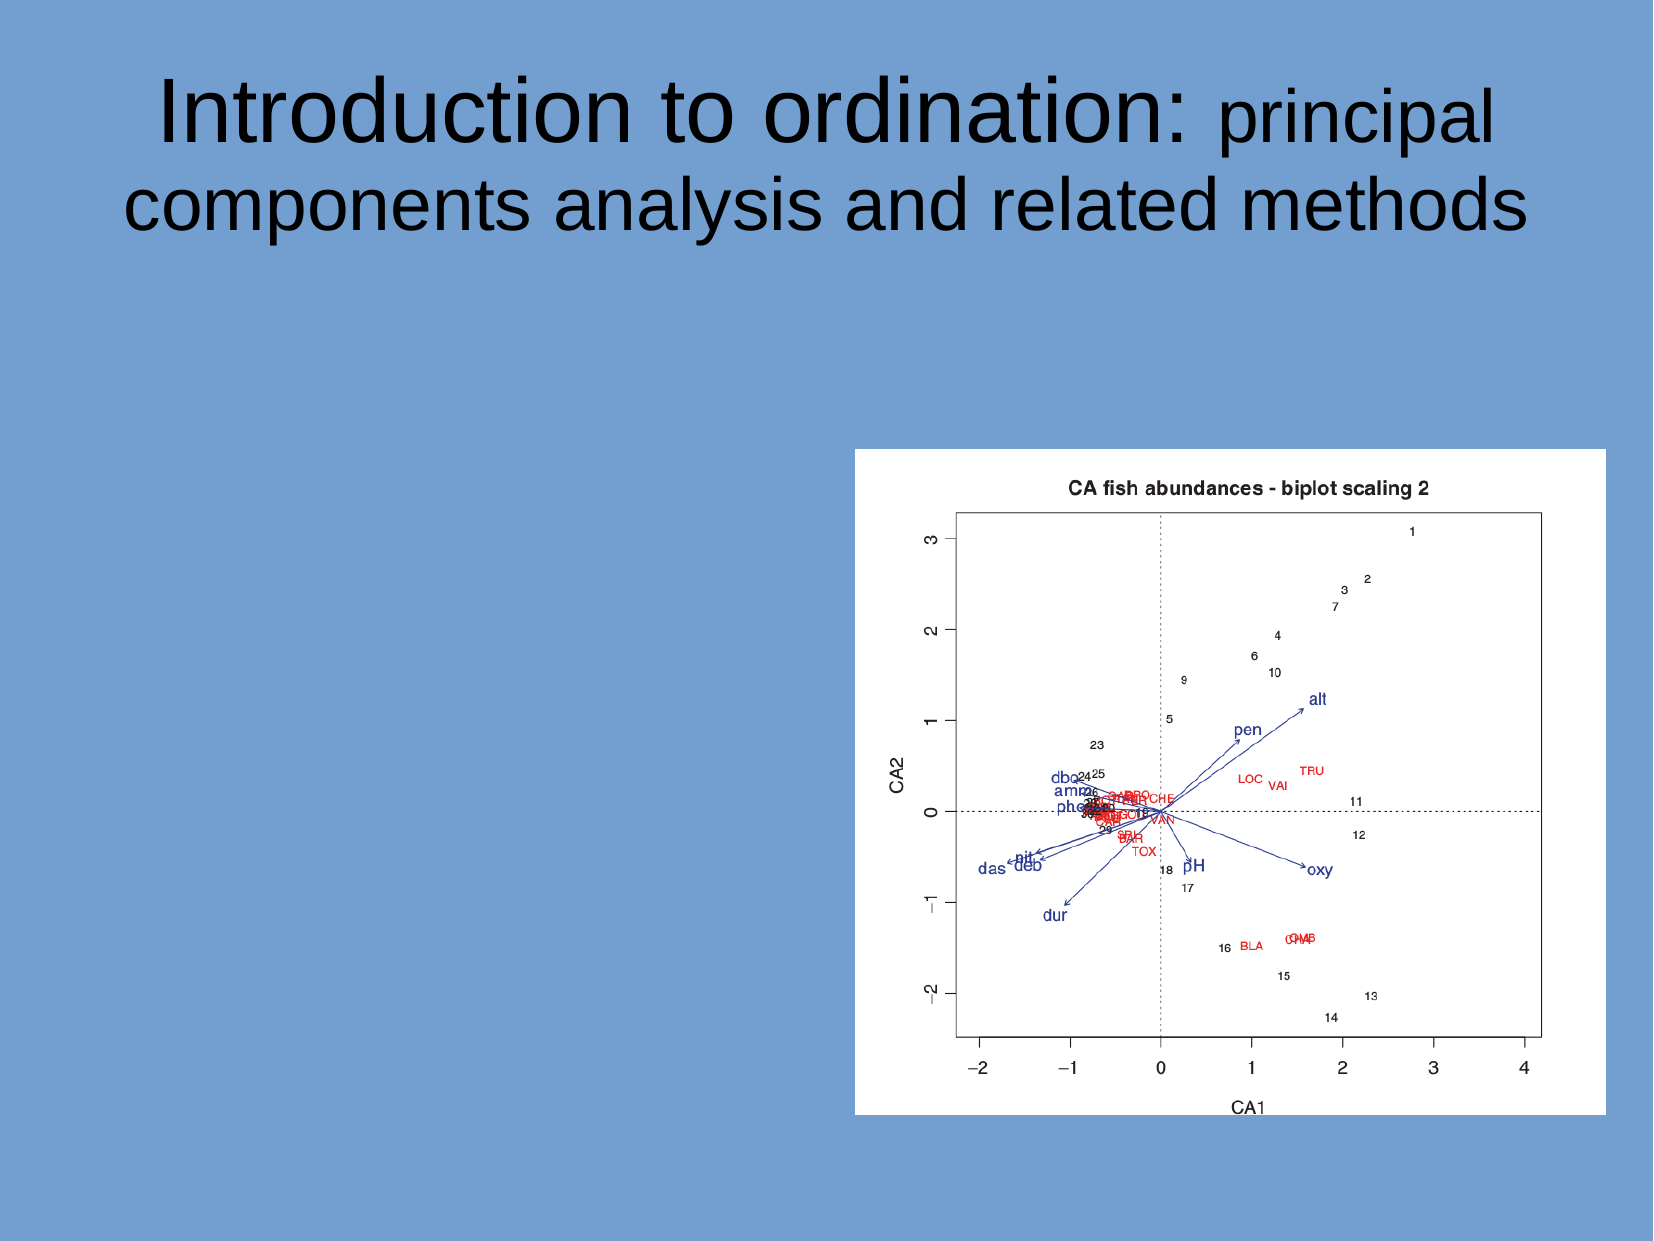

# Introduction to ordination: principal components analysis and related methods